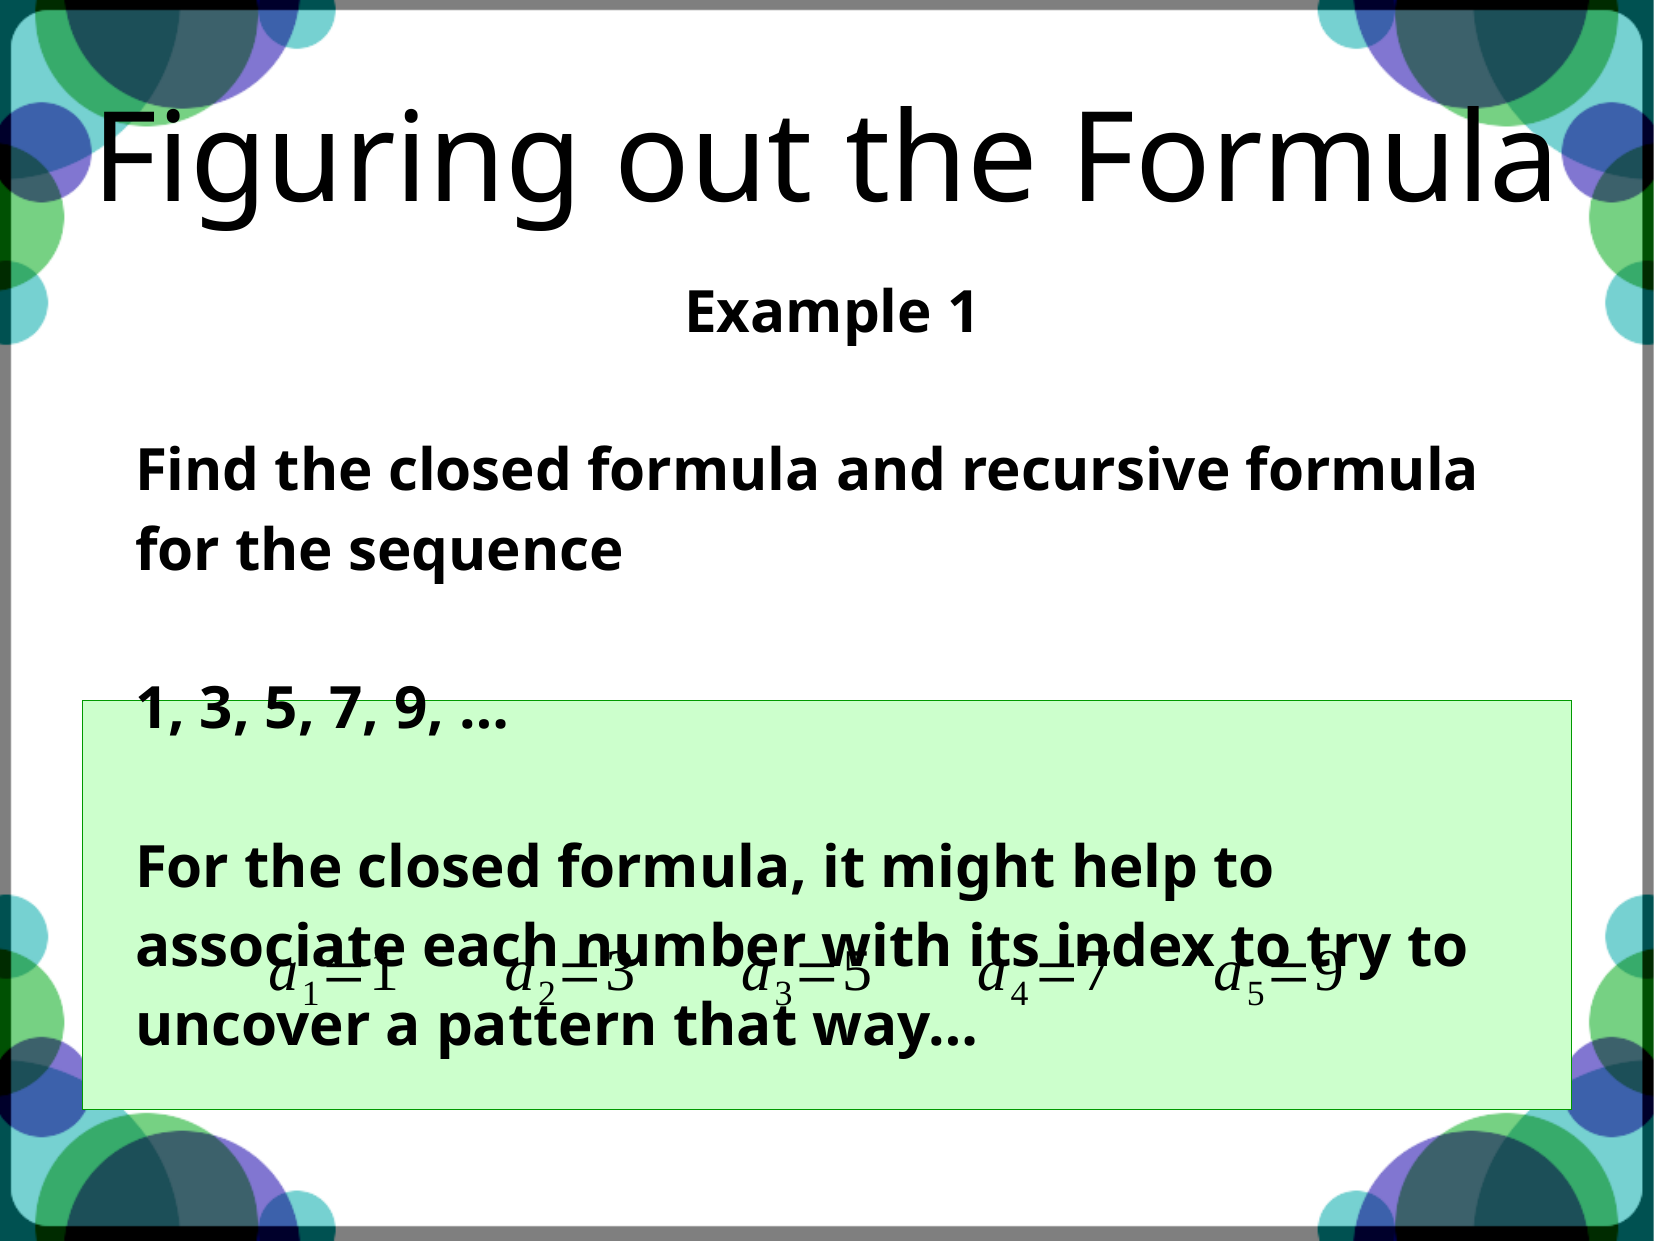

# Figuring out the Formula
Example 1
Find the closed formula and recursive formula
for the sequence
1, 3, 5, 7, 9, …
For the closed formula, it might help to associate each number with its index to try to uncover a pattern that way…